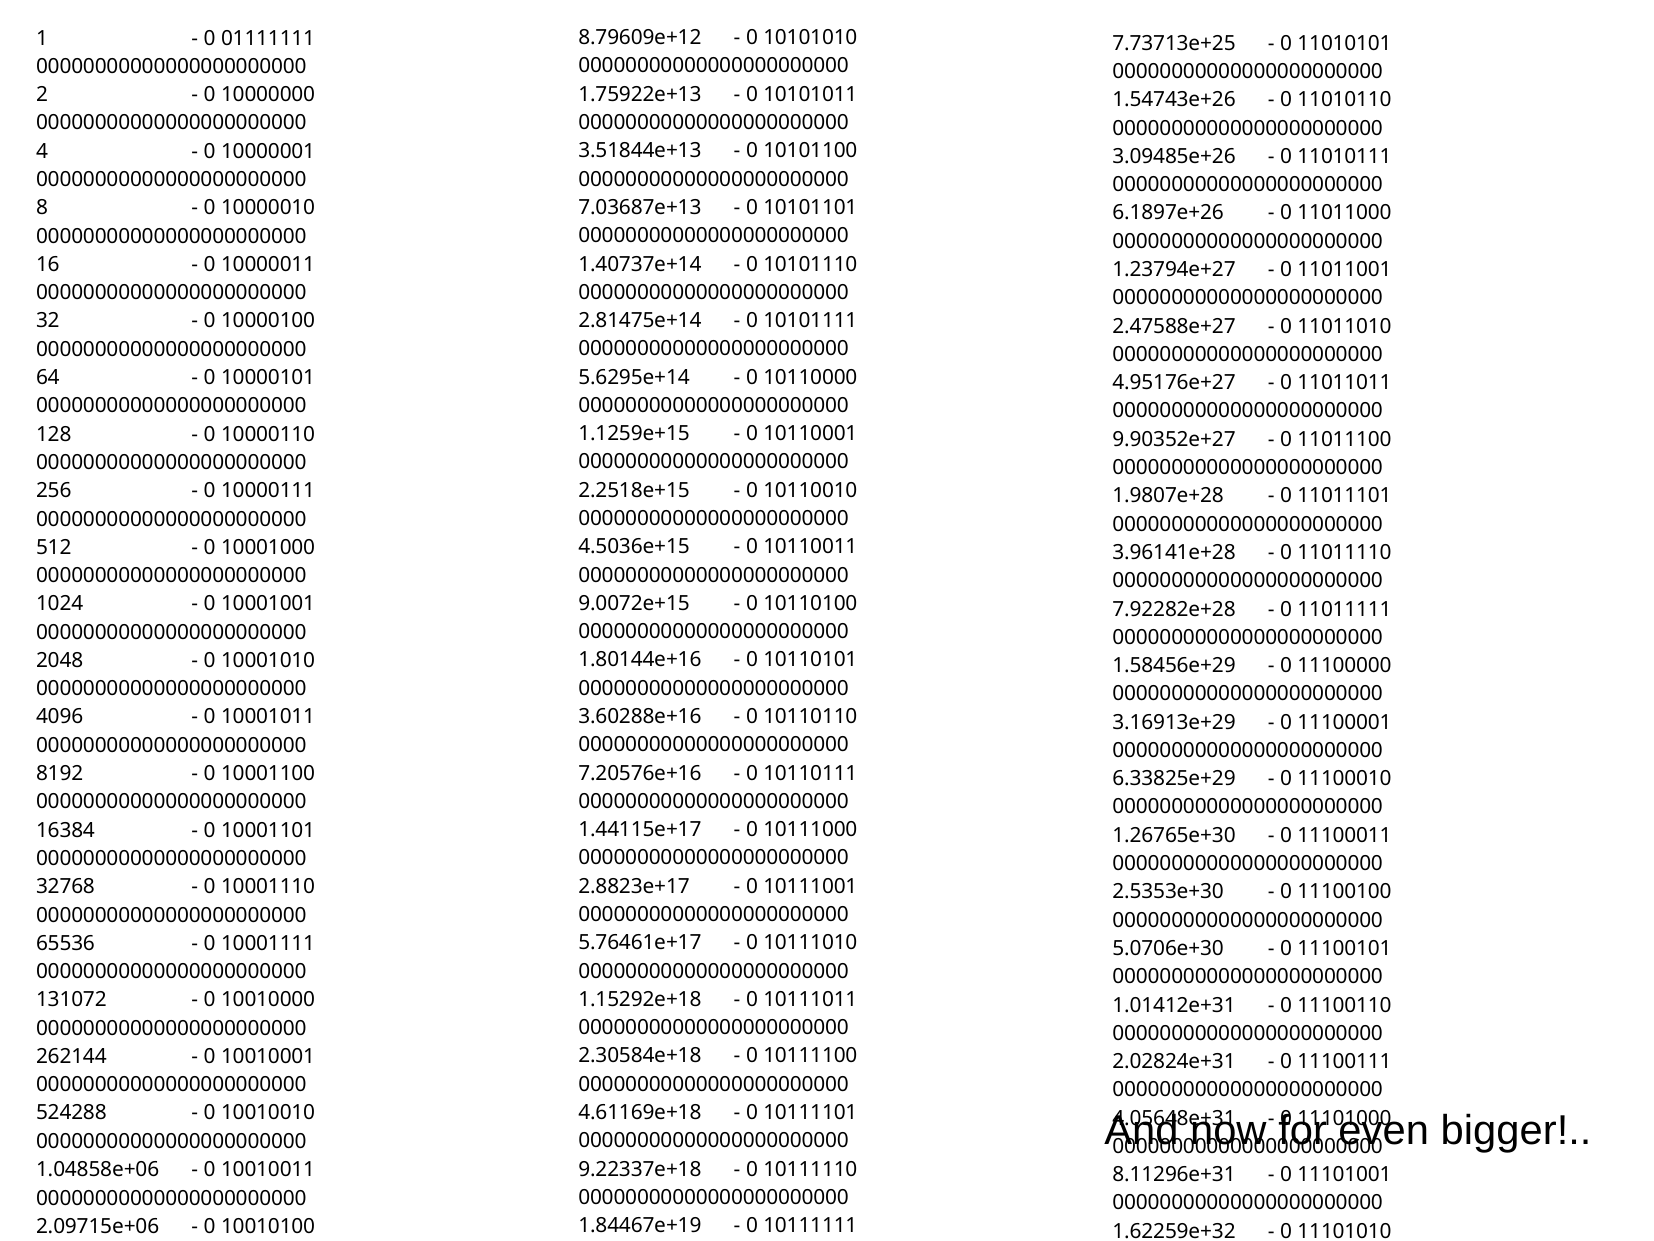

8.79609e+12	 - 0 10101010 00000000000000000000000
1.75922e+13	 - 0 10101011 00000000000000000000000
3.51844e+13	 - 0 10101100 00000000000000000000000
7.03687e+13	 - 0 10101101 00000000000000000000000
1.40737e+14	 - 0 10101110 00000000000000000000000
2.81475e+14	 - 0 10101111 00000000000000000000000
5.6295e+14	 - 0 10110000 00000000000000000000000
1.1259e+15	 - 0 10110001 00000000000000000000000
2.2518e+15	 - 0 10110010 00000000000000000000000
4.5036e+15	 - 0 10110011 00000000000000000000000
9.0072e+15	 - 0 10110100 00000000000000000000000
1.80144e+16	 - 0 10110101 00000000000000000000000
3.60288e+16	 - 0 10110110 00000000000000000000000
7.20576e+16	 - 0 10110111 00000000000000000000000
1.44115e+17	 - 0 10111000 00000000000000000000000
2.8823e+17	 - 0 10111001 00000000000000000000000
5.76461e+17	 - 0 10111010 00000000000000000000000
1.15292e+18	 - 0 10111011 00000000000000000000000
2.30584e+18	 - 0 10111100 00000000000000000000000
4.61169e+18	 - 0 10111101 00000000000000000000000
9.22337e+18	 - 0 10111110 00000000000000000000000
1.84467e+19	 - 0 10111111 00000000000000000000000
3.68935e+19	 - 0 11000000 00000000000000000000000
7.3787e+19	 - 0 11000001 00000000000000000000000
1.47574e+20	 - 0 11000010 00000000000000000000000
2.95148e+20	 - 0 11000011 00000000000000000000000
5.90296e+20	 - 0 11000100 00000000000000000000000
1.18059e+21	 - 0 11000101 00000000000000000000000
2.36118e+21	 - 0 11000110 00000000000000000000000
4.72237e+21	 - 0 11000111 00000000000000000000000
9.44473e+21	 - 0 11001000 00000000000000000000000
1.88895e+22	 - 0 11001001 00000000000000000000000
3.77789e+22	 - 0 11001010 00000000000000000000000
7.55579e+22	 - 0 11001011 00000000000000000000000
1.51116e+23	 - 0 11001100 00000000000000000000000
3.02231e+23	 - 0 11001101 00000000000000000000000
6.04463e+23	 - 0 11001110 00000000000000000000000
1.20893e+24	 - 0 11001111 00000000000000000000000
2.41785e+24	 - 0 11010000 00000000000000000000000
4.8357e+24	 - 0 11010001 00000000000000000000000
9.67141e+24	 - 0 11010010 00000000000000000000000
1.93428e+25	 - 0 11010011 00000000000000000000000
3.86856e+25	 - 0 11010100 00000000000000000000000
1		 - 0 01111111 00000000000000000000000
2		 - 0 10000000 00000000000000000000000
4		 - 0 10000001 00000000000000000000000
8		 - 0 10000010 00000000000000000000000
16		 - 0 10000011 00000000000000000000000
32		 - 0 10000100 00000000000000000000000
64		 - 0 10000101 00000000000000000000000
128		 - 0 10000110 00000000000000000000000
256		 - 0 10000111 00000000000000000000000
512		 - 0 10001000 00000000000000000000000
1024		 - 0 10001001 00000000000000000000000
2048		 - 0 10001010 00000000000000000000000
4096		 - 0 10001011 00000000000000000000000
8192		 - 0 10001100 00000000000000000000000
16384		 - 0 10001101 00000000000000000000000
32768		 - 0 10001110 00000000000000000000000
65536		 - 0 10001111 00000000000000000000000
131072		 - 0 10010000 00000000000000000000000
262144		 - 0 10010001 00000000000000000000000
524288		 - 0 10010010 00000000000000000000000
1.04858e+06	 - 0 10010011 00000000000000000000000
2.09715e+06	 - 0 10010100 00000000000000000000000
4.1943e+06	 - 0 10010101 00000000000000000000000
8.38861e+06	 - 0 10010110 00000000000000000000000
1.67772e+07	 - 0 10010111 00000000000000000000000
3.35544e+07	 - 0 10011000 00000000000000000000000
6.71089e+07	 - 0 10011001 00000000000000000000000
1.34218e+08	 - 0 10011010 00000000000000000000000
2.68435e+08	 - 0 10011011 00000000000000000000000
5.36871e+08	 - 0 10011100 00000000000000000000000
1.07374e+09	 - 0 10011101 00000000000000000000000
2.14748e+09	 - 0 10011110 00000000000000000000000
4.29497e+09	 - 0 10011111 00000000000000000000000
8.58993e+09	 - 0 10100000 00000000000000000000000
1.71799e+10	 - 0 10100001 00000000000000000000000
3.43597e+10	 - 0 10100010 00000000000000000000000
6.87195e+10	 - 0 10100011 00000000000000000000000
1.37439e+11	 - 0 10100100 00000000000000000000000
2.74878e+11	 - 0 10100101 00000000000000000000000
5.49756e+11	 - 0 10100110 00000000000000000000000
1.09951e+12	 - 0 10100111 00000000000000000000000
2.19902e+12	 - 0 10101000 00000000000000000000000
4.39805e+12	 - 0 10101001 00000000000000000000000
7.73713e+25	 - 0 11010101 00000000000000000000000
1.54743e+26	 - 0 11010110 00000000000000000000000
3.09485e+26	 - 0 11010111 00000000000000000000000
6.1897e+26	 - 0 11011000 00000000000000000000000
1.23794e+27	 - 0 11011001 00000000000000000000000
2.47588e+27	 - 0 11011010 00000000000000000000000
4.95176e+27	 - 0 11011011 00000000000000000000000
9.90352e+27	 - 0 11011100 00000000000000000000000
1.9807e+28	 - 0 11011101 00000000000000000000000
3.96141e+28	 - 0 11011110 00000000000000000000000
7.92282e+28	 - 0 11011111 00000000000000000000000
1.58456e+29	 - 0 11100000 00000000000000000000000
3.16913e+29	 - 0 11100001 00000000000000000000000
6.33825e+29	 - 0 11100010 00000000000000000000000
1.26765e+30	 - 0 11100011 00000000000000000000000
2.5353e+30	 - 0 11100100 00000000000000000000000
5.0706e+30	 - 0 11100101 00000000000000000000000
1.01412e+31	 - 0 11100110 00000000000000000000000
2.02824e+31	 - 0 11100111 00000000000000000000000
4.05648e+31	 - 0 11101000 00000000000000000000000
8.11296e+31	 - 0 11101001 00000000000000000000000
1.62259e+32	 - 0 11101010 00000000000000000000000
3.24519e+32	 - 0 11101011 00000000000000000000000
6.49037e+32	 - 0 11101100 00000000000000000000000
1.29807e+33	 - 0 11101101 00000000000000000000000
2.59615e+33	 - 0 11101110 00000000000000000000000
5.1923e+33	 - 0 11101111 00000000000000000000000
1.03846e+34	 - 0 11110000 00000000000000000000000
2.07692e+34	 - 0 11110001 00000000000000000000000
4.15384e+34	 - 0 11110010 00000000000000000000000
8.30767e+34	 - 0 11110011 00000000000000000000000
1.66153e+35	 - 0 11110100 00000000000000000000000
3.32307e+35	 - 0 11110101 00000000000000000000000
6.64614e+35	 - 0 11110110 00000000000000000000000
1.32923e+36	 - 0 11110111 00000000000000000000000
2.65846e+36	 - 0 11111000 00000000000000000000000
5.31691e+36	 - 0 11111001 00000000000000000000000
1.06338e+37	 - 0 11111010 00000000000000000000000
2.12676e+37	 - 0 11111011 00000000000000000000000
4.25353e+37	 - 0 11111100 00000000000000000000000
8.50706e+37	 - 0 11111101 00000000000000000000000
1.70141e+38	 - 0 11111110 00000000000000000000000
And now for even bigger!..